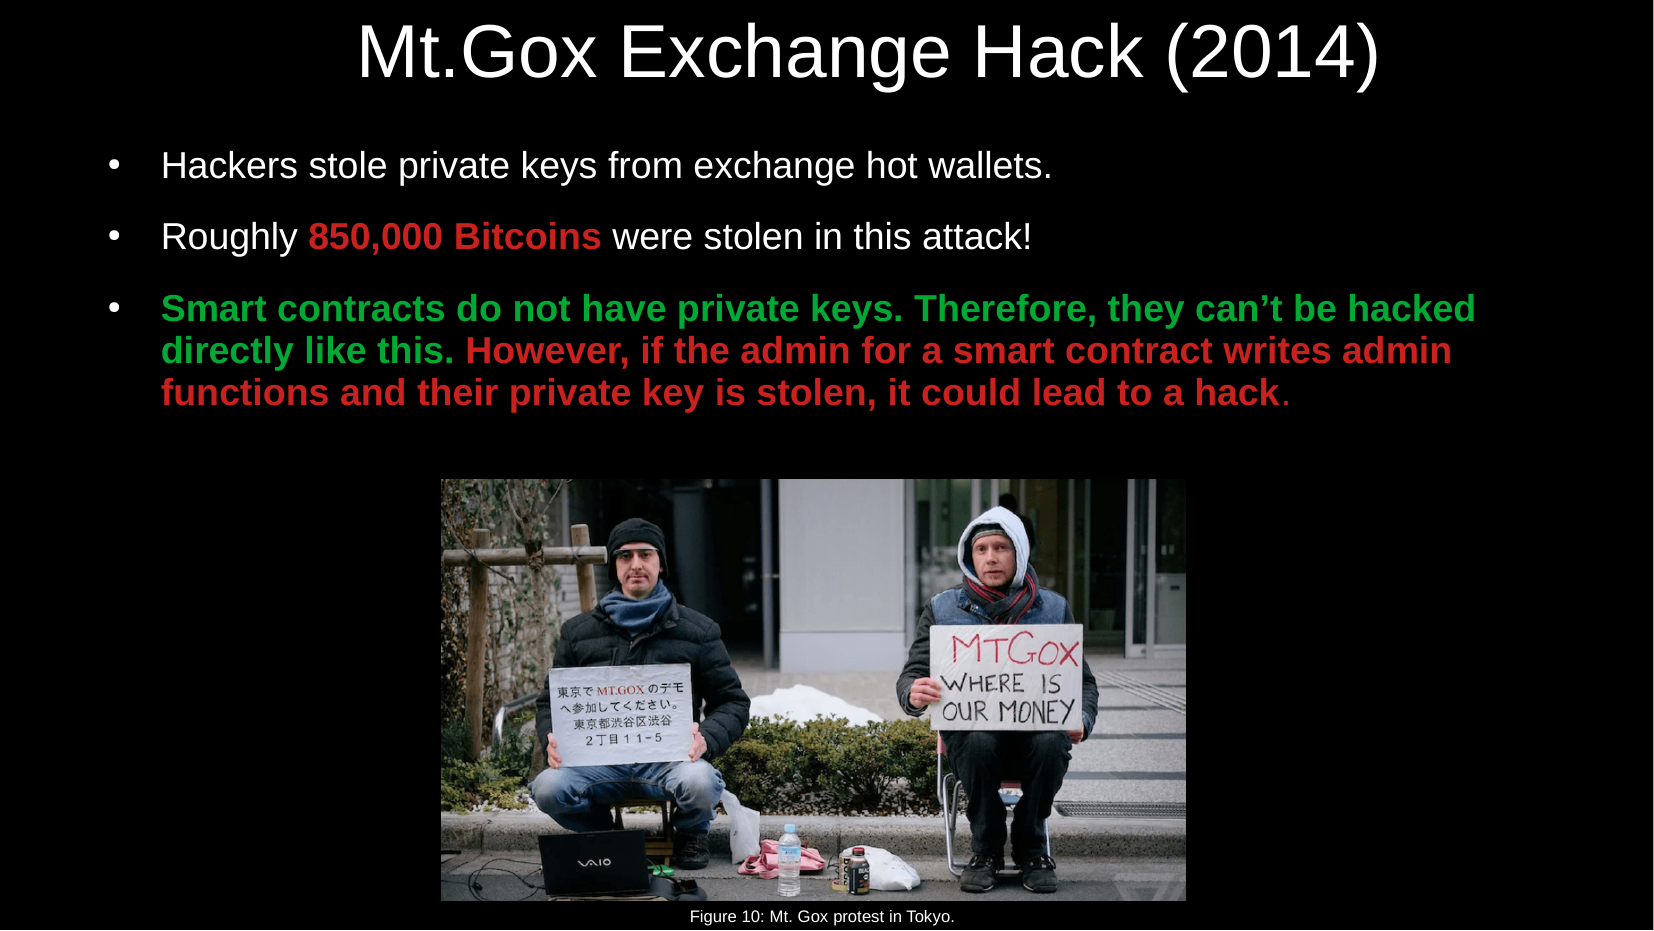

# Mt.Gox Exchange Hack (2014)
Hackers stole private keys from exchange hot wallets.
Roughly 850,000 Bitcoins were stolen in this attack!
Smart contracts do not have private keys. Therefore, they can’t be hacked directly like this. However, if the admin for a smart contract writes admin functions and their private key is stolen, it could lead to a hack.
Figure 10: Mt. Gox protest in Tokyo.